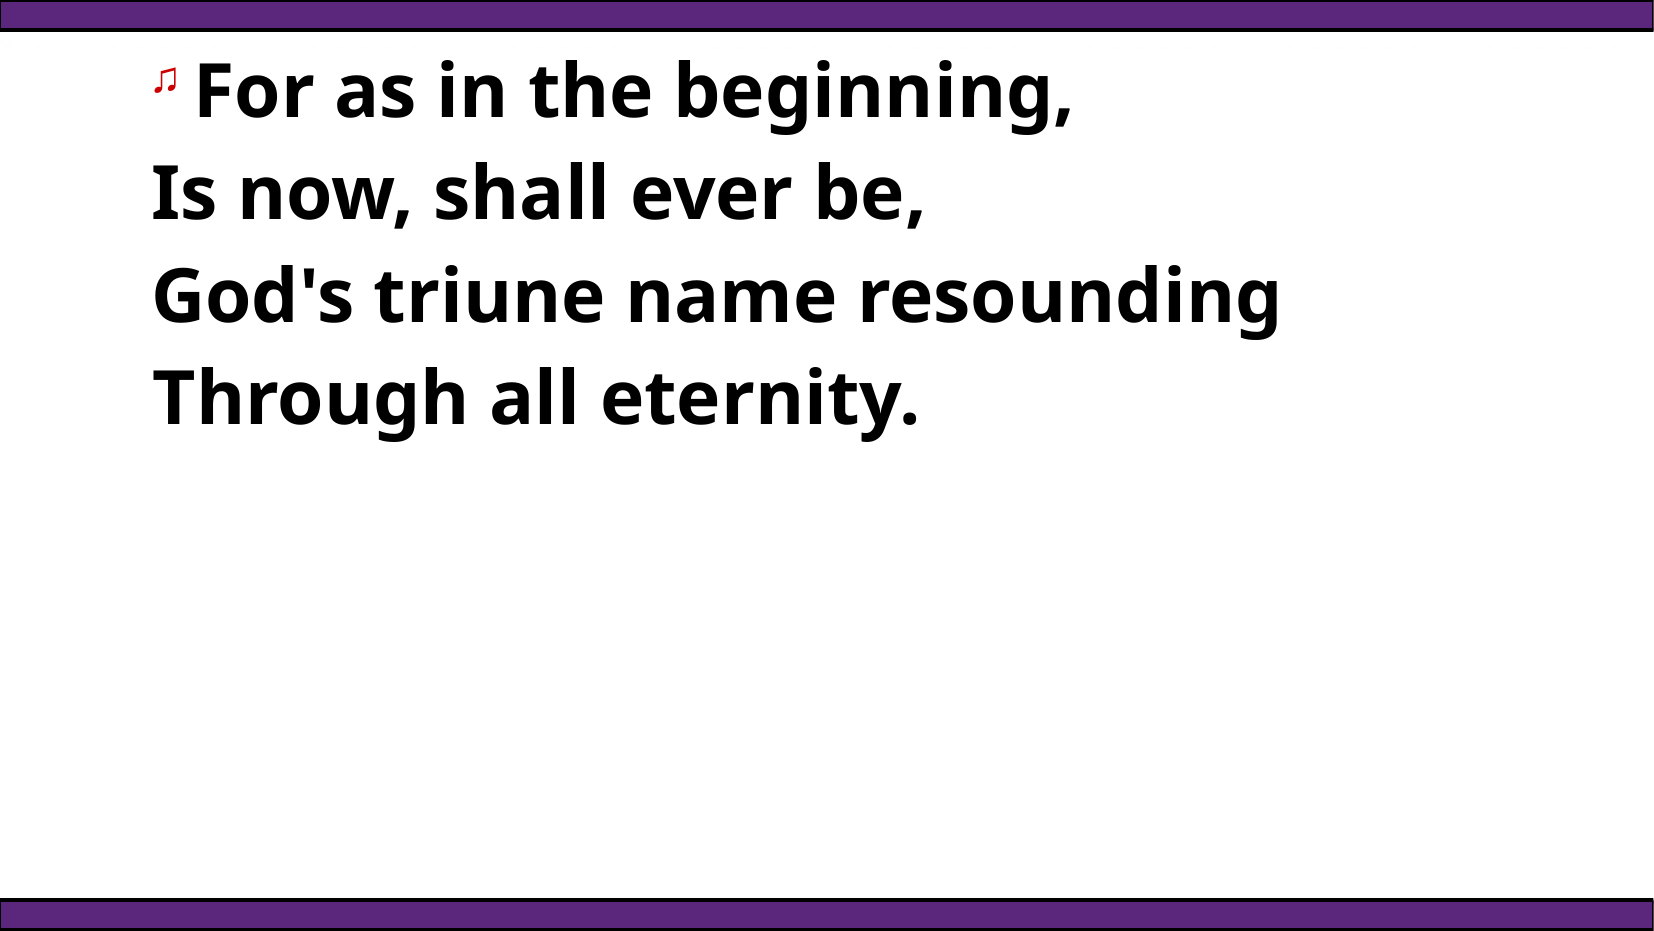

♫ For as in the beginning,
 Is now, shall ever be,
 God's triune name resounding
 Through all eternity.